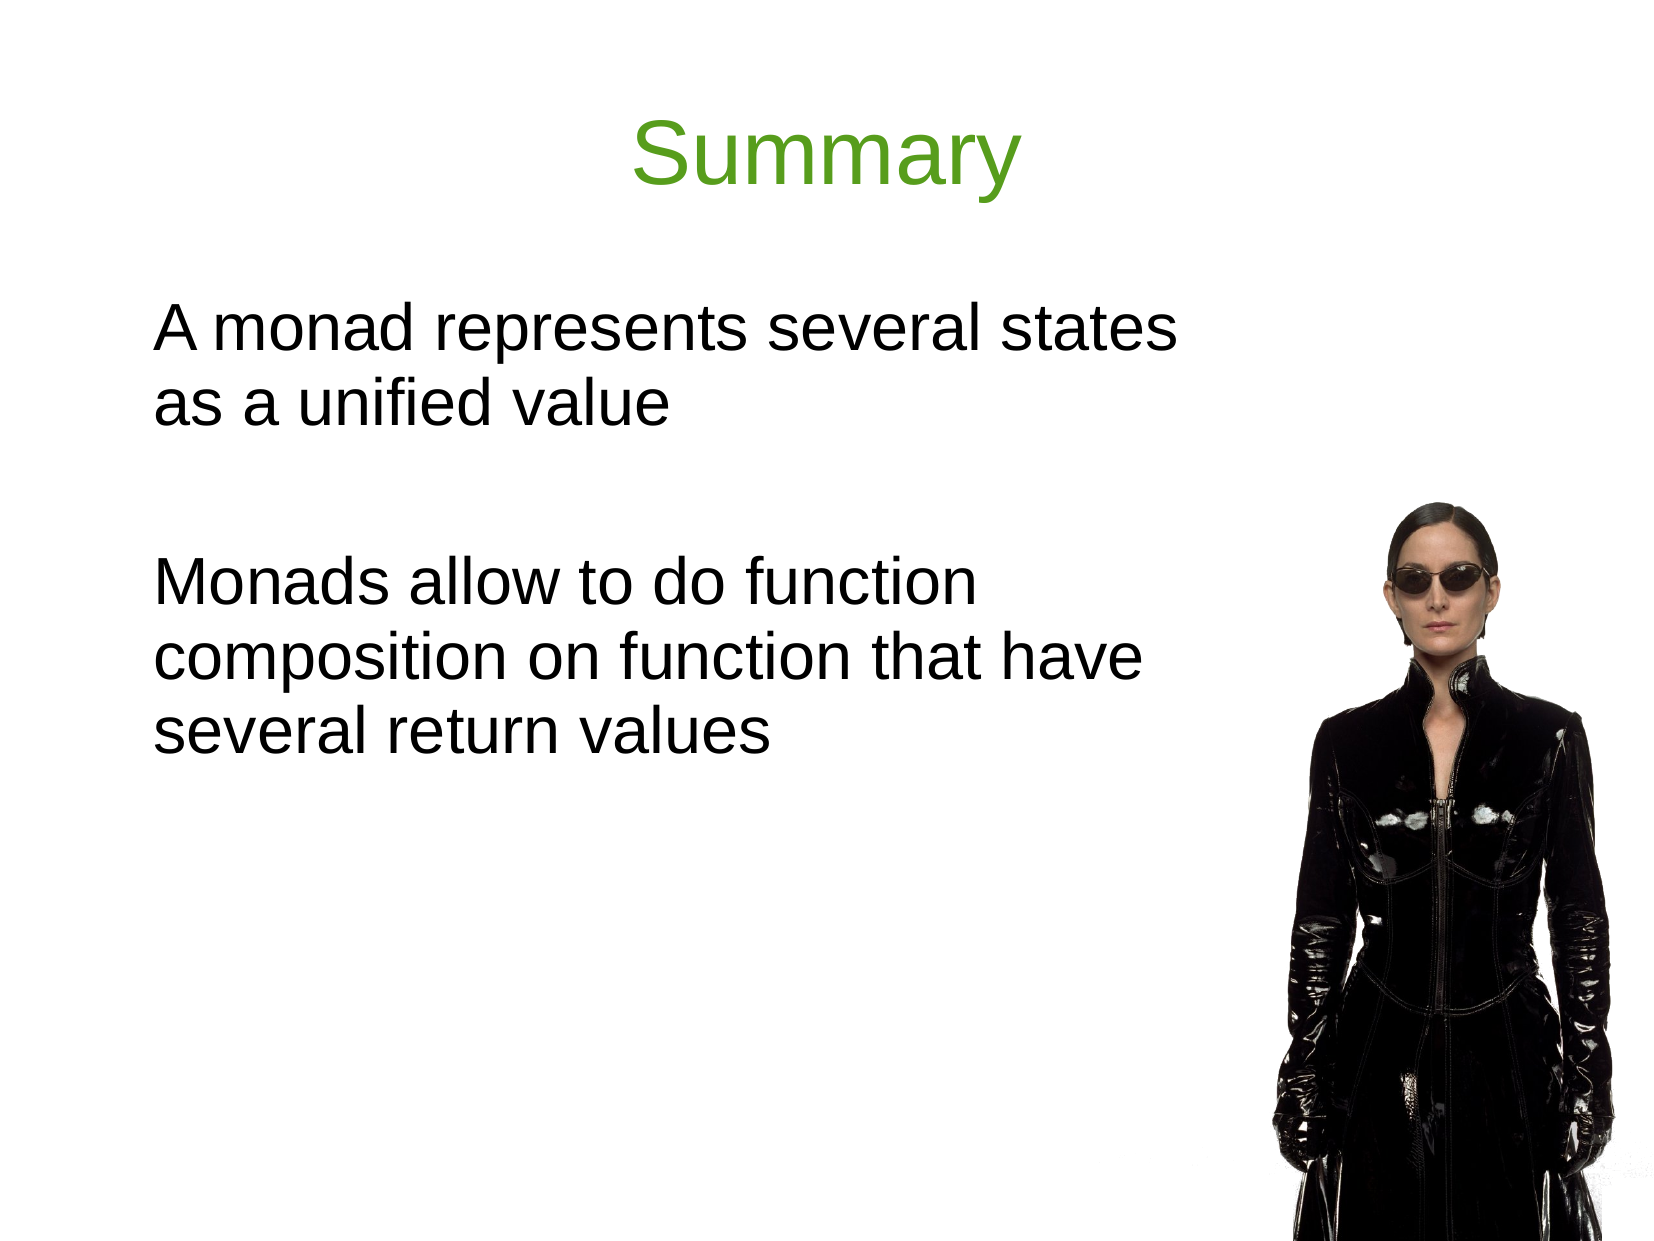

# Summary
A monad represents several states
as a unified value
Monads allow to do function
composition on function that have
several return values